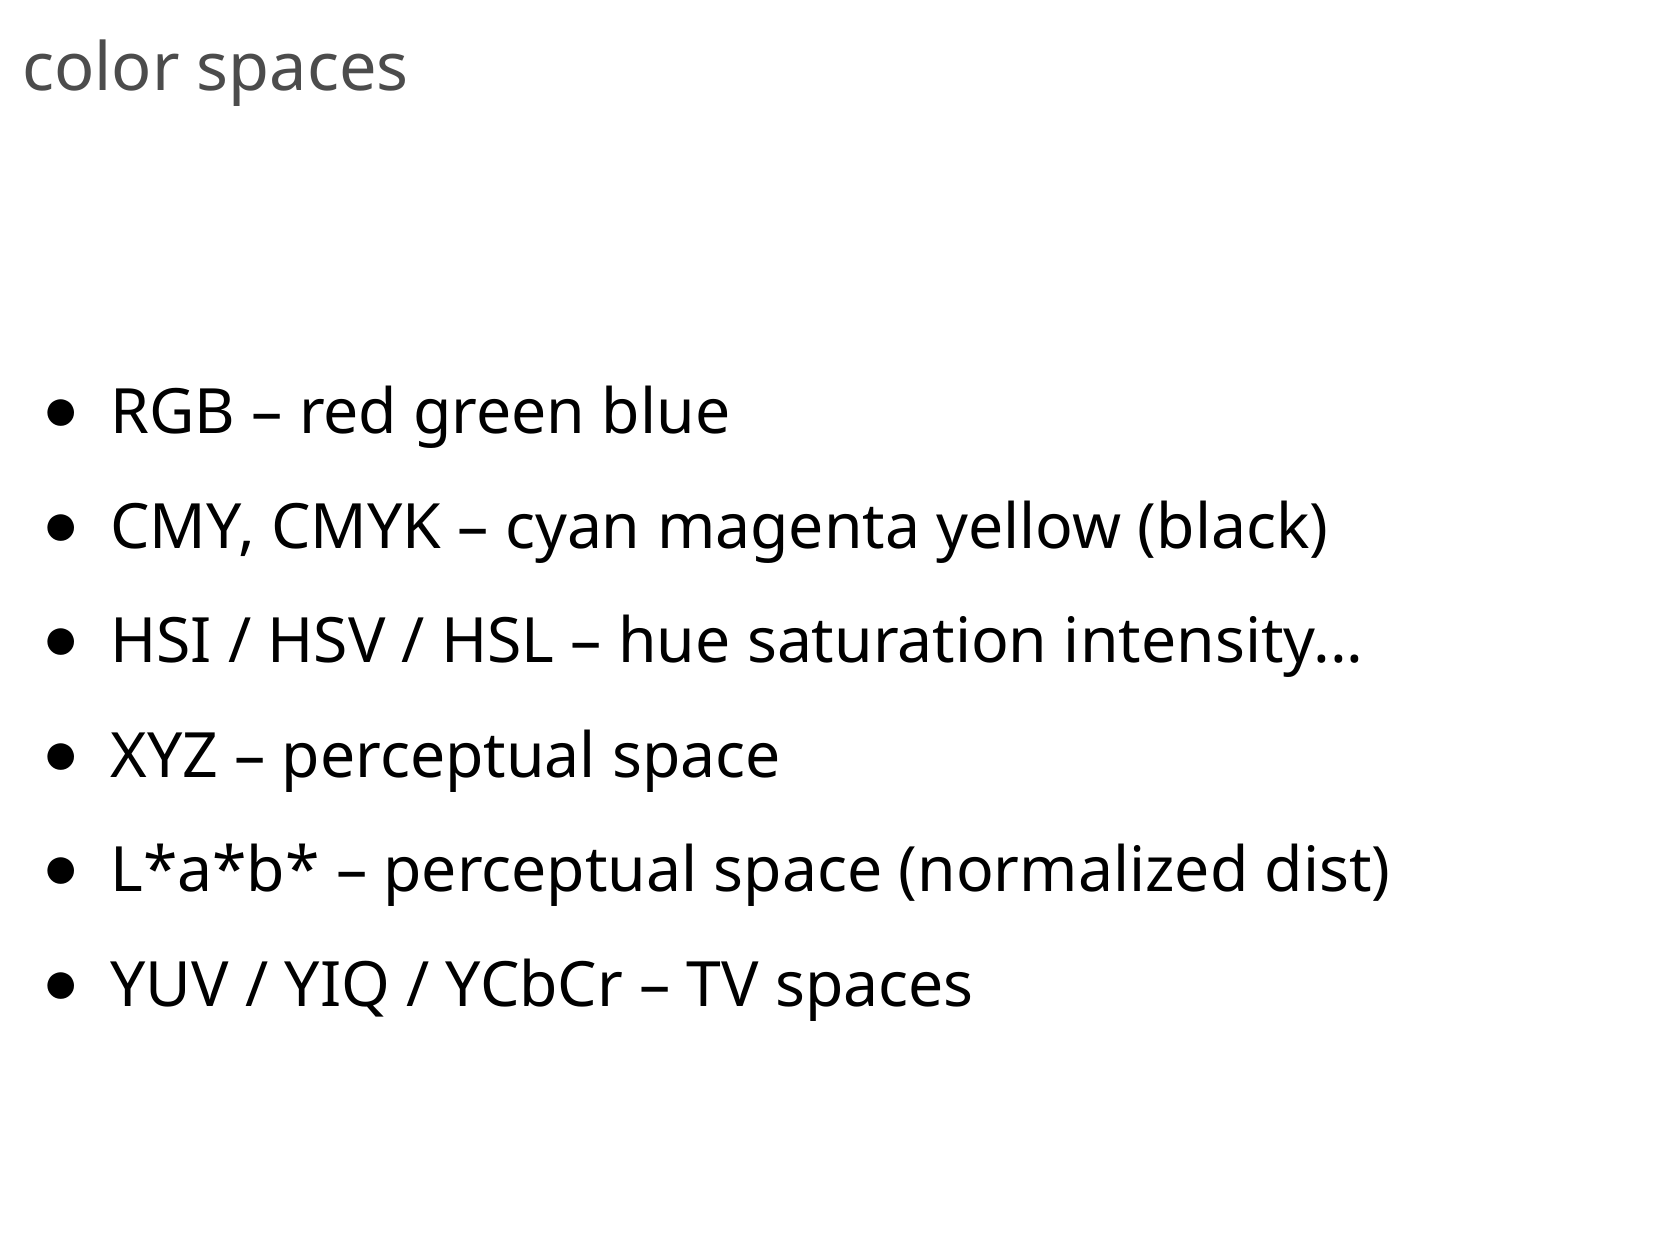

# color spaces
RGB – red green blue
CMY, CMYK – cyan magenta yellow (black)
HSI / HSV / HSL – hue saturation intensity...
XYZ – perceptual space
L*a*b* – perceptual space (normalized dist)
YUV / YIQ / YCbCr – TV spaces